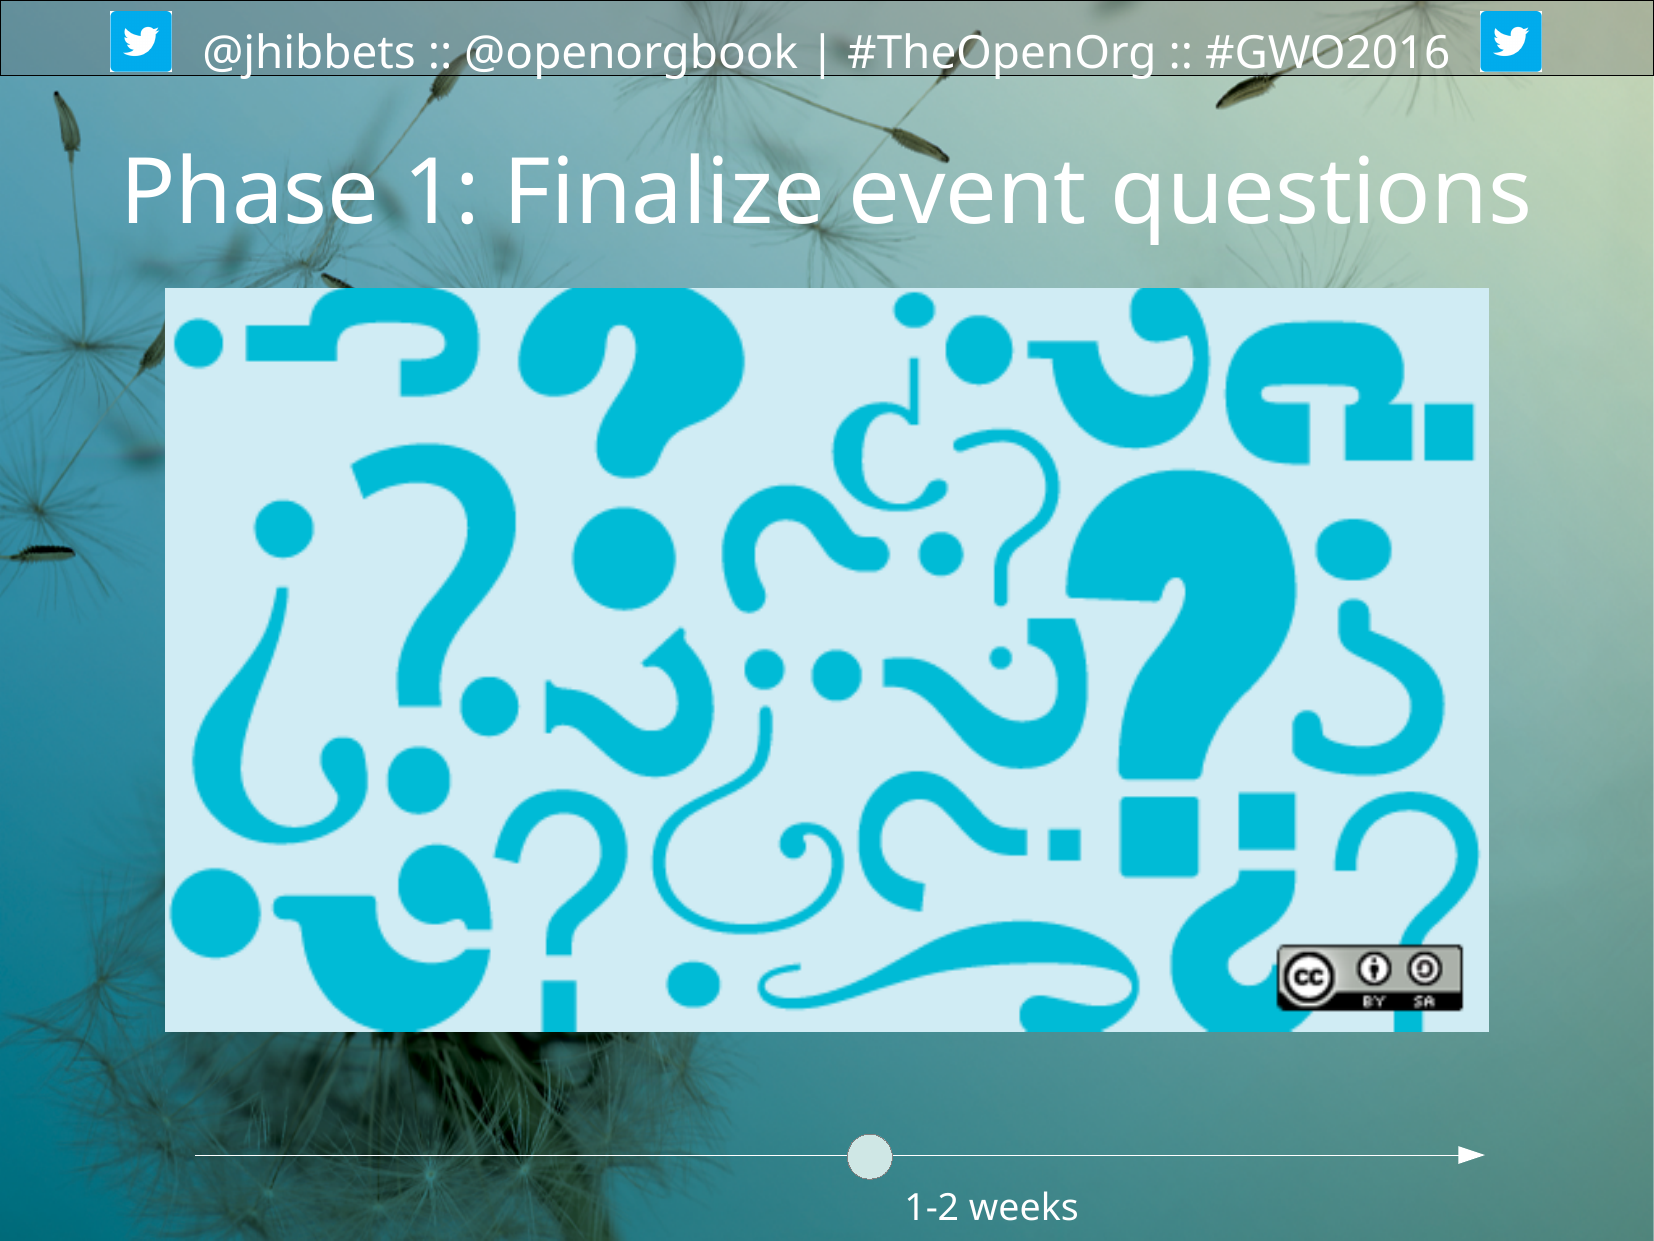

# Phase 1: Finalize event questions
1-2 weeks